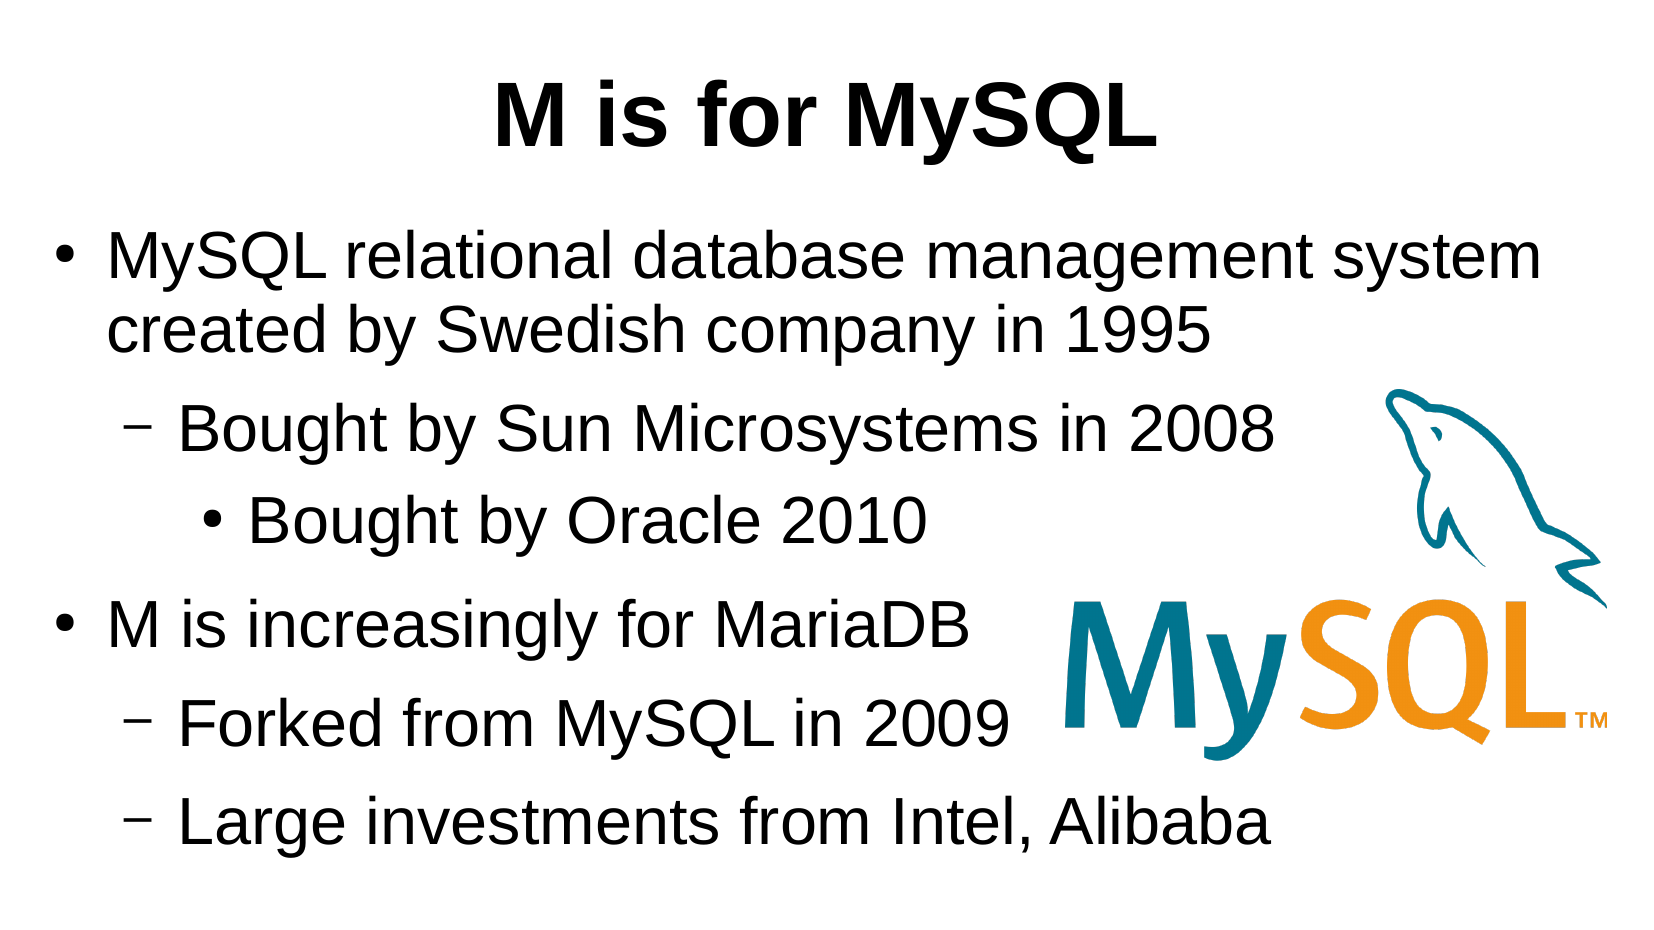

# M is for MySQL
MySQL relational database management system created by Swedish company in 1995
Bought by Sun Microsystems in 2008
Bought by Oracle 2010
M is increasingly for MariaDB
Forked from MySQL in 2009
Large investments from Intel, Alibaba